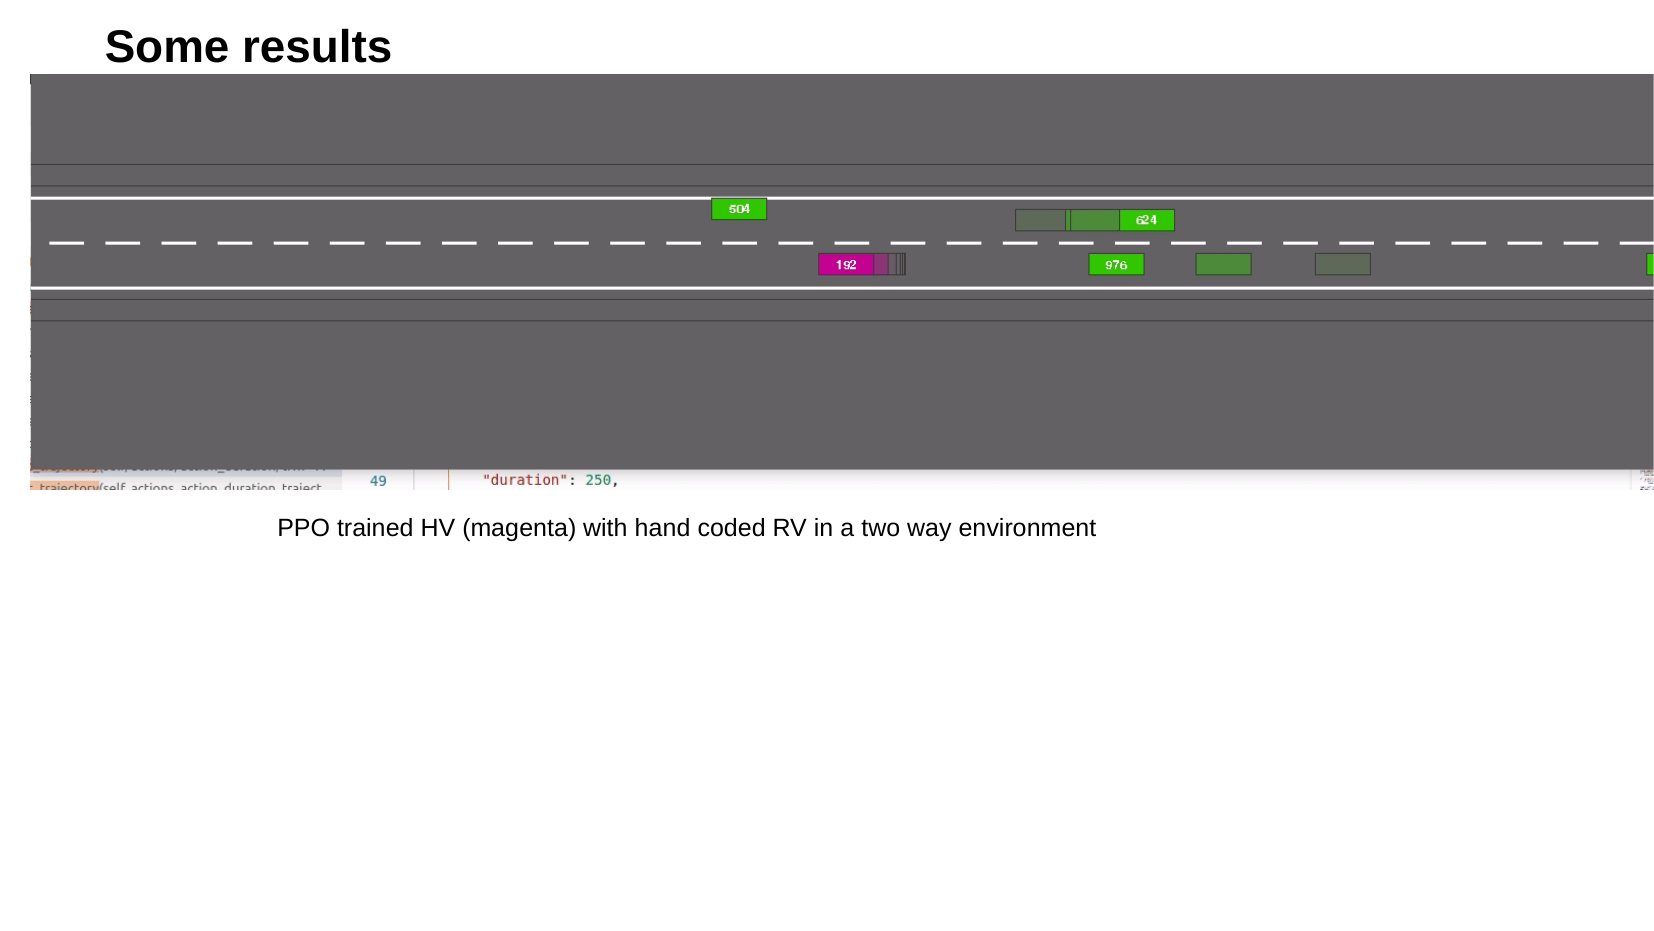

Some results
PPO trained HV (magenta) with hand coded RV in a two way environment